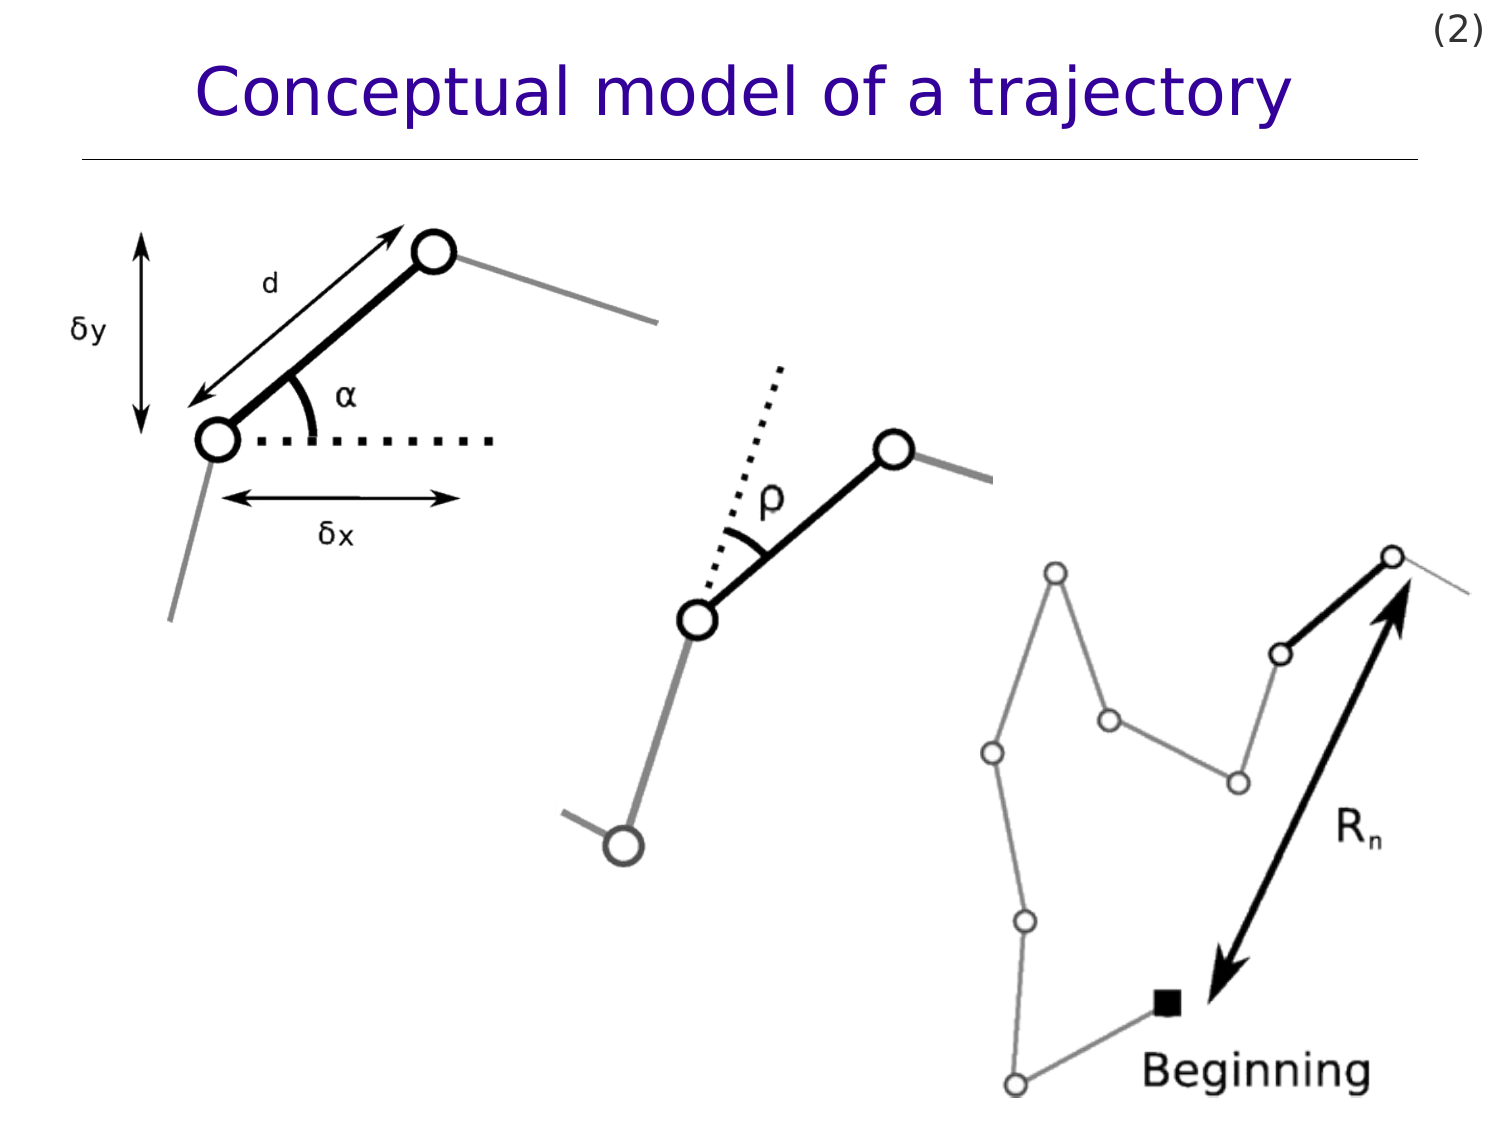

(2)
# Conceptual model of a trajectory